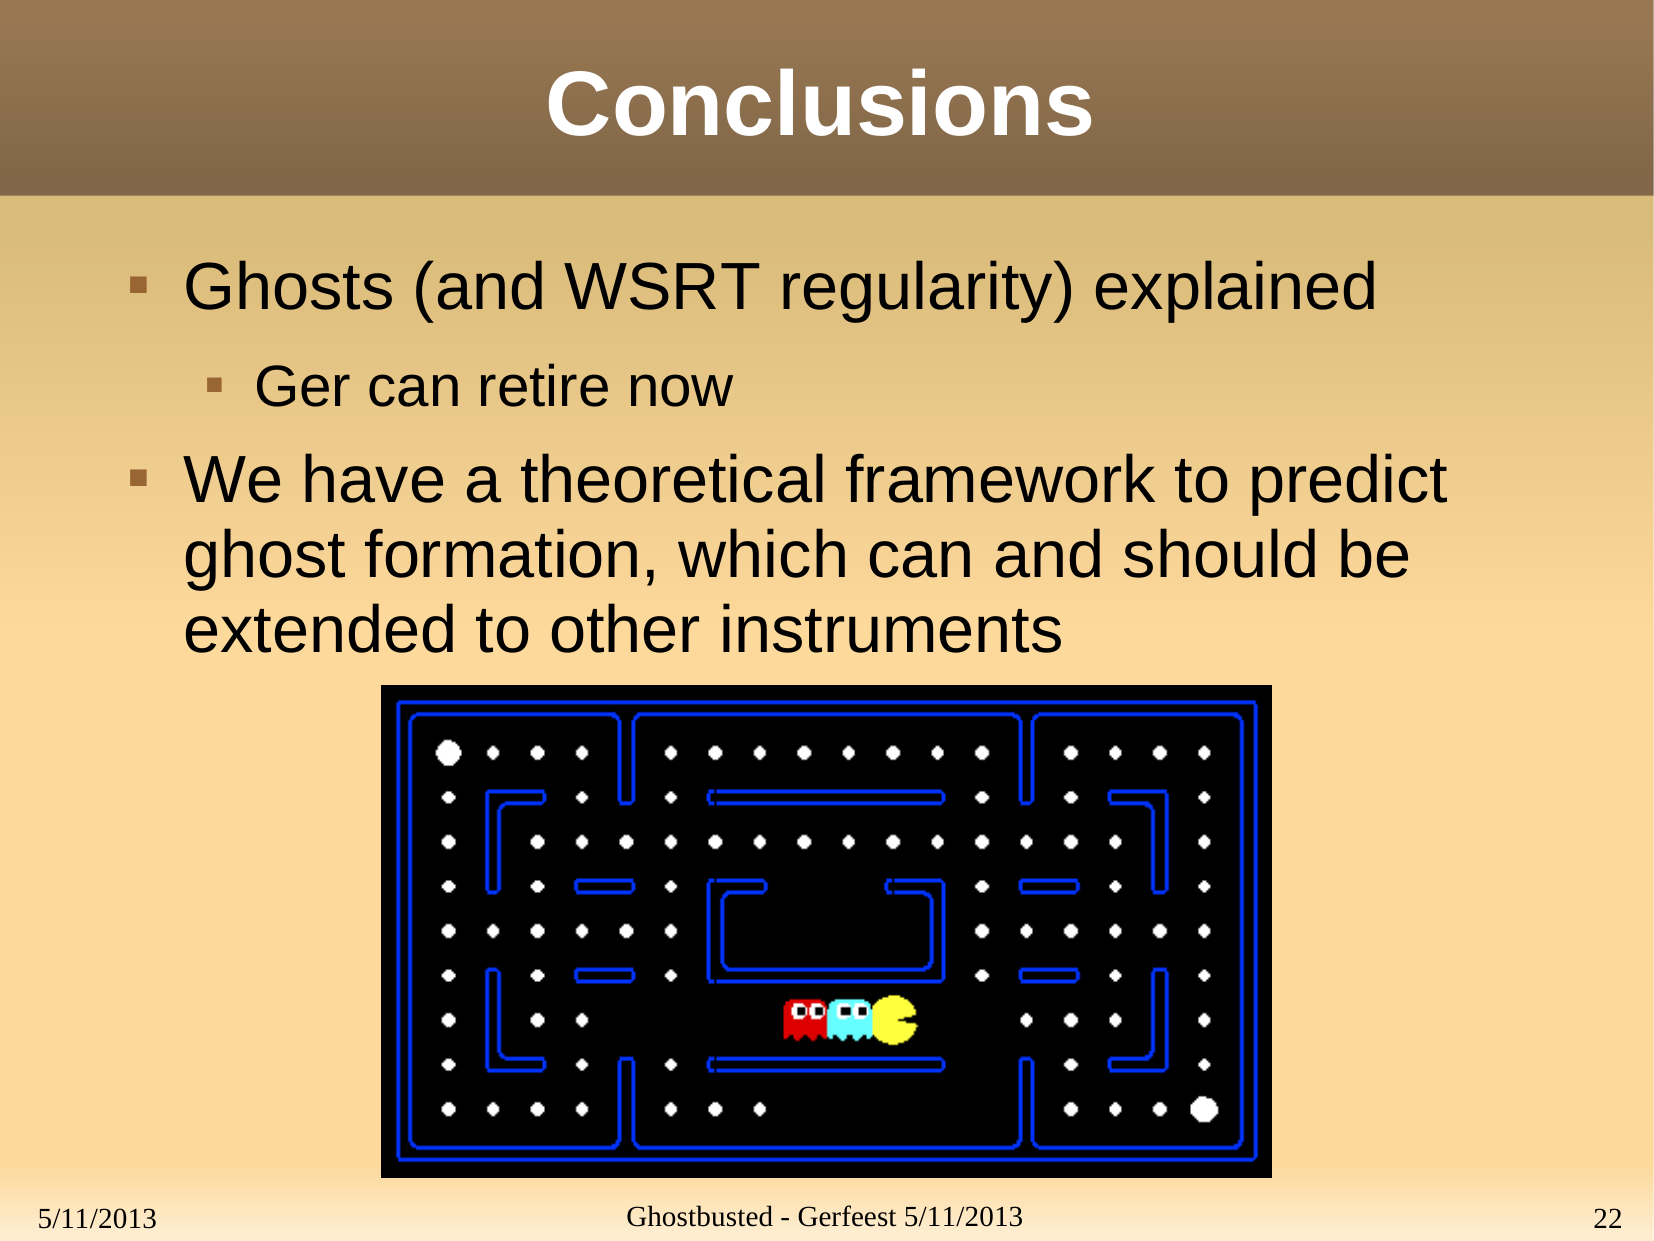

# Conclusions
Ghosts (and WSRT regularity) explained
Ger can retire now
We have a theoretical framework to predict ghost formation, which can and should be extended to other instruments
Ghostbusted - Gerfeest 5/11/2013
5/11/2013
22